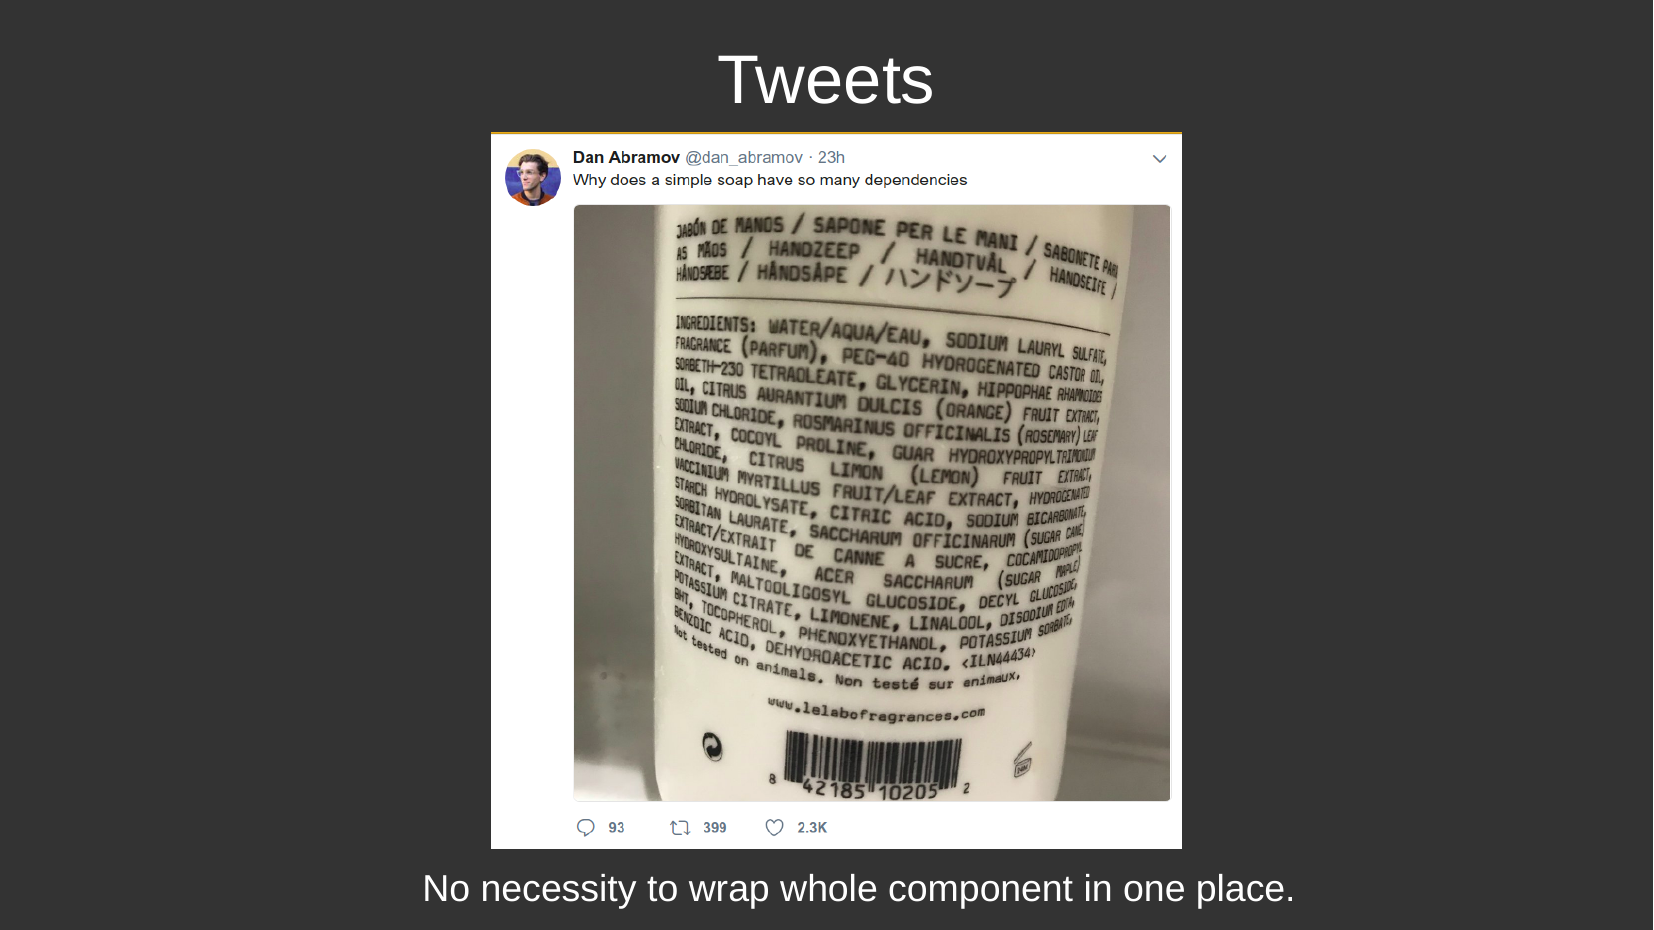

# Tweets
No necessity to wrap whole component in one place.
~= ticks => politics